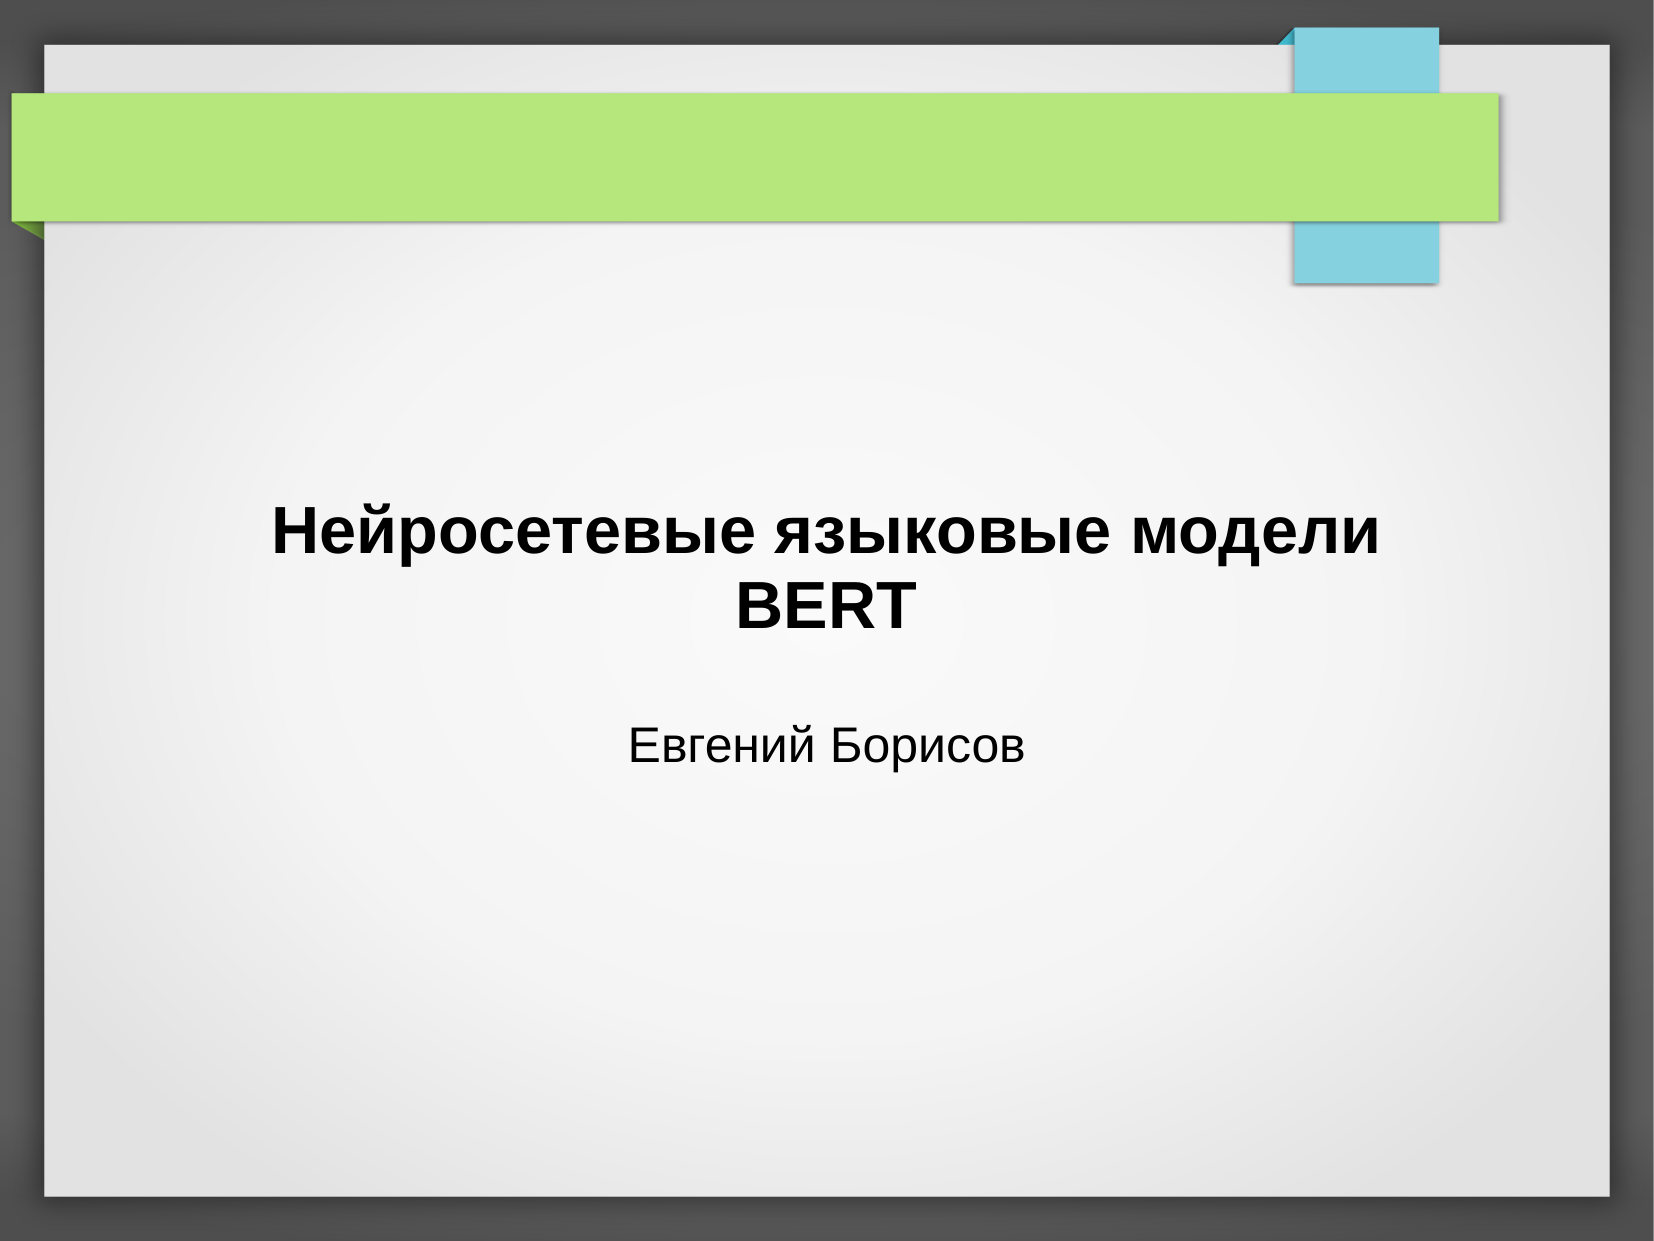

# Нейросетевые языковые модели
BERT
Евгений Борисов